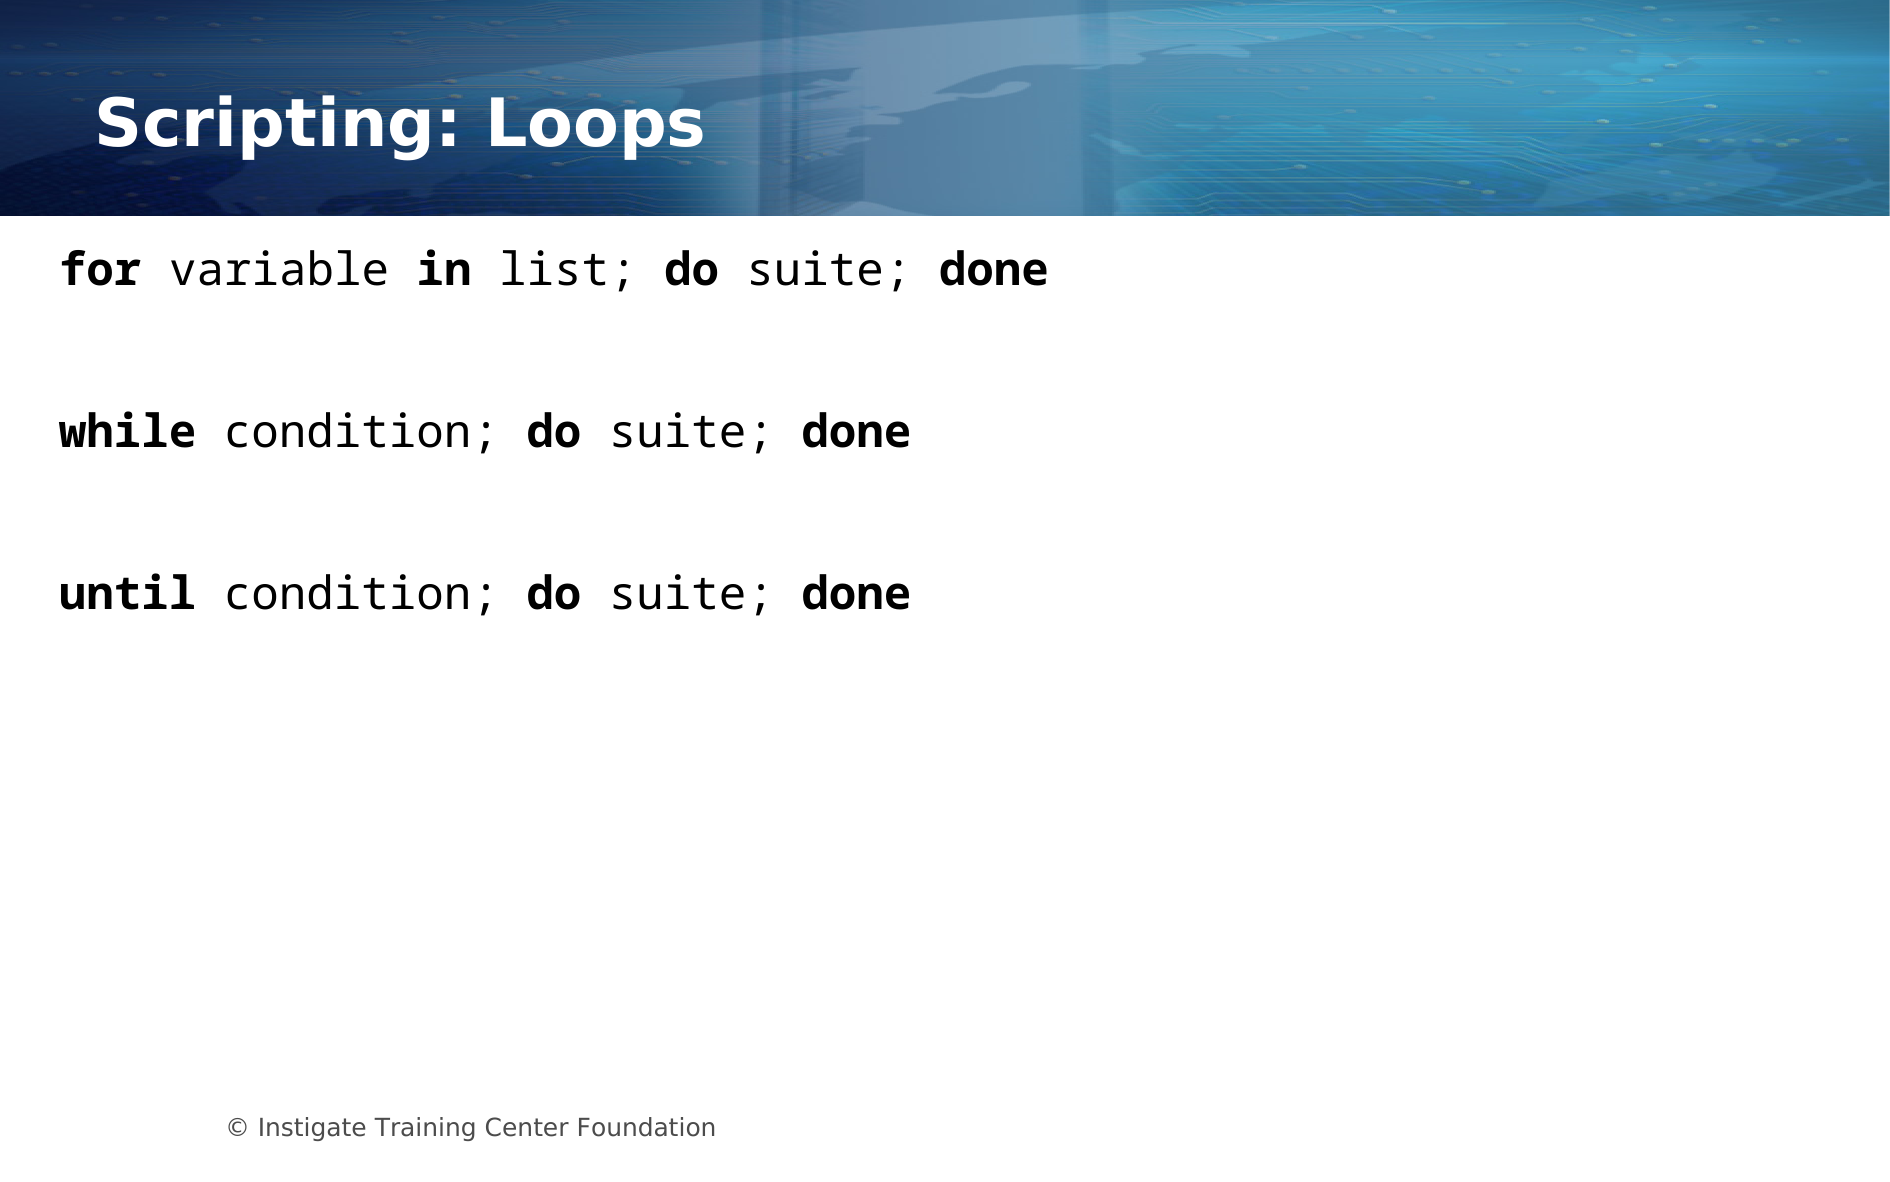

# Scripting: Loops
for variable in list; do suite; done
while condition; do suite; done
until condition; do suite; done